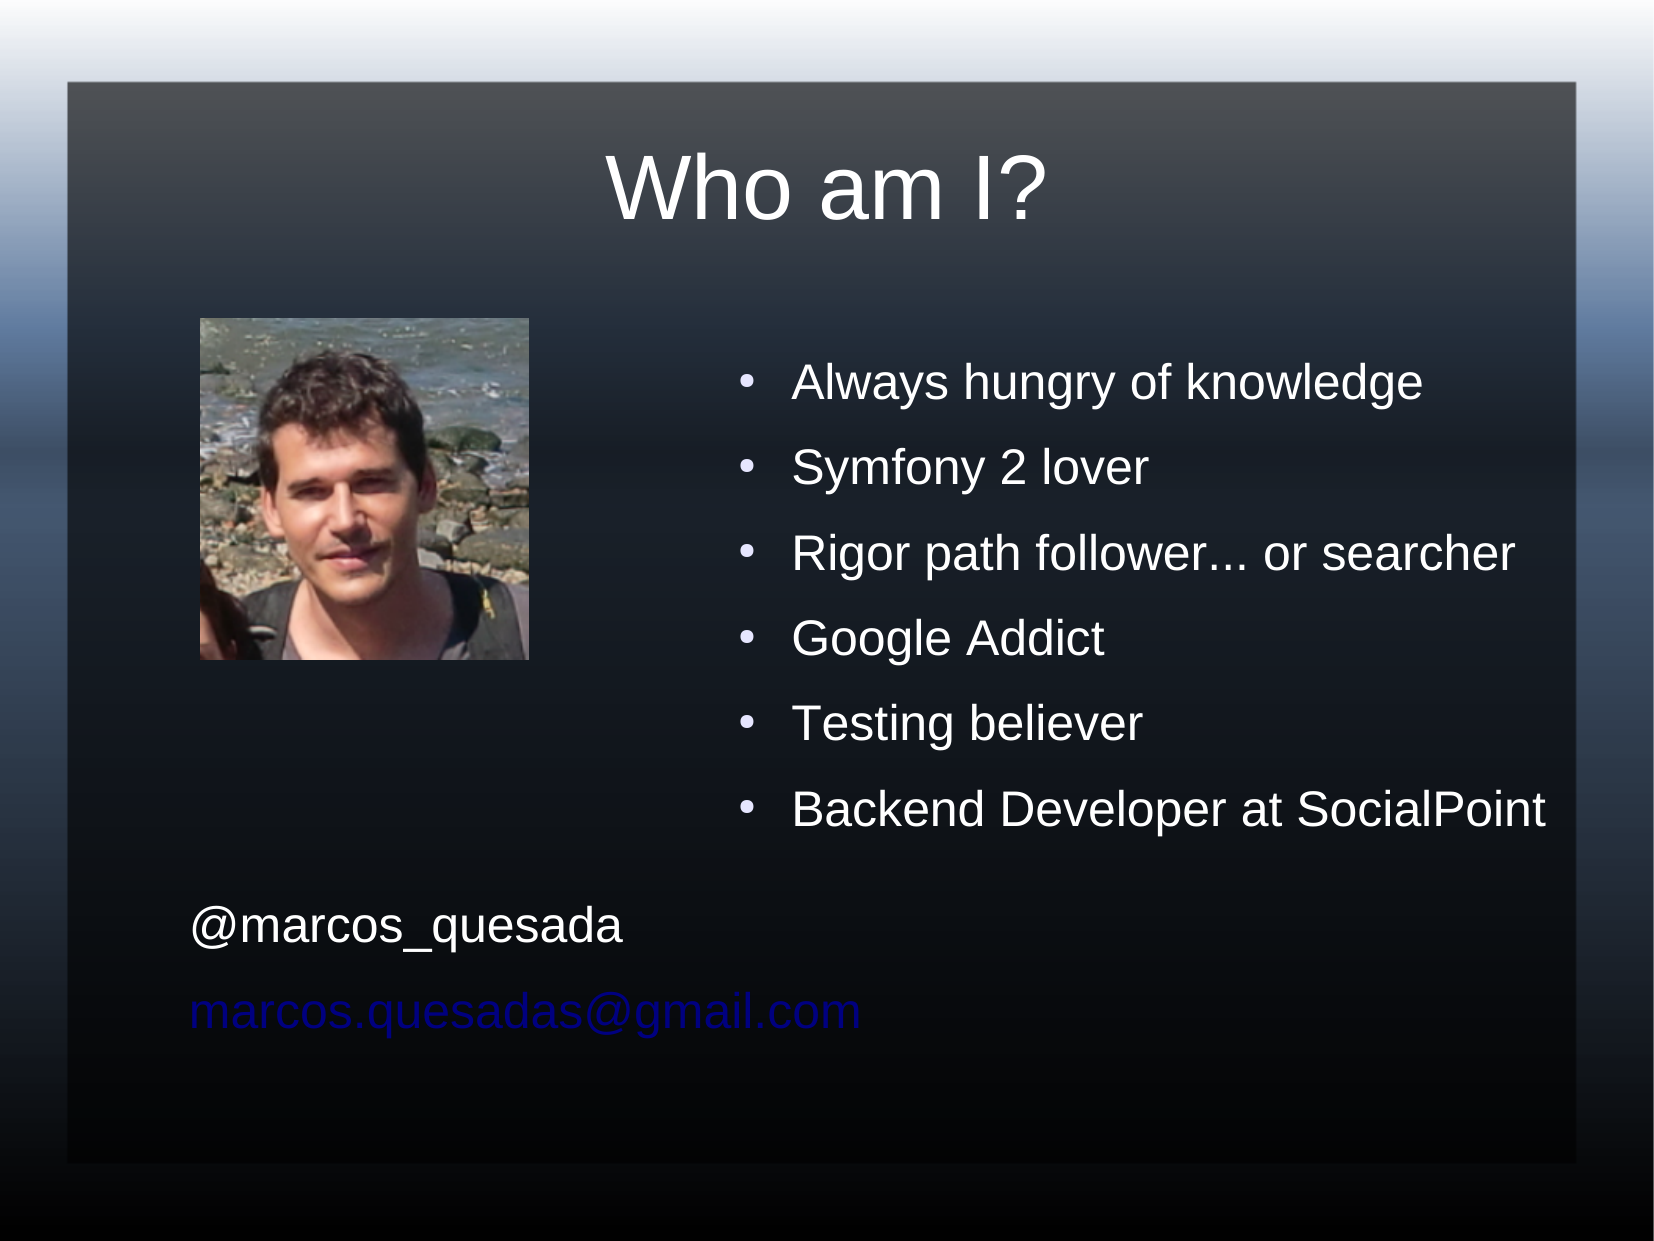

# Who am I?
Always hungry of knowledge
Symfony 2 lover
Rigor path follower... or searcher
Google Addict
Testing believer
Backend Developer at SocialPoint
@marcos_quesada
marcos.quesadas@gmail.com